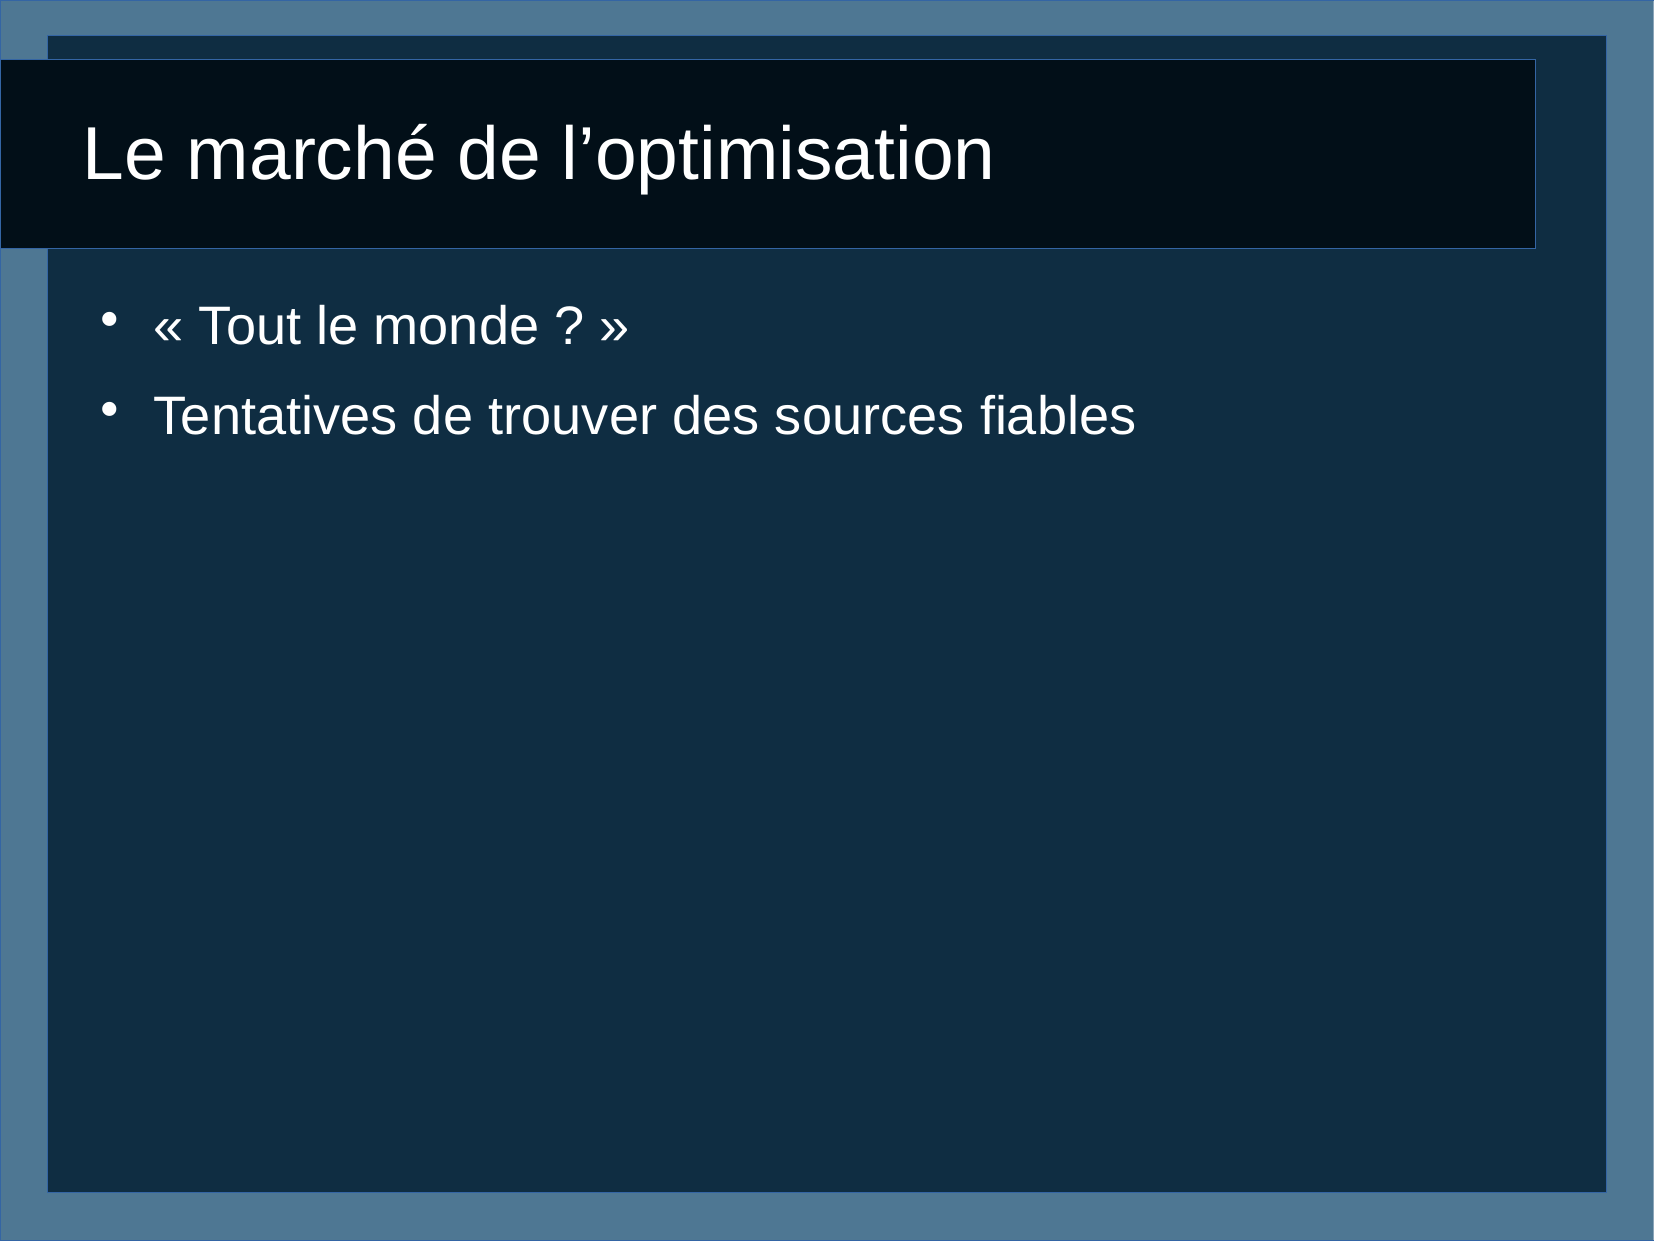

# Le marché de l’optimisation
« Tout le monde ? »
Tentatives de trouver des sources fiables